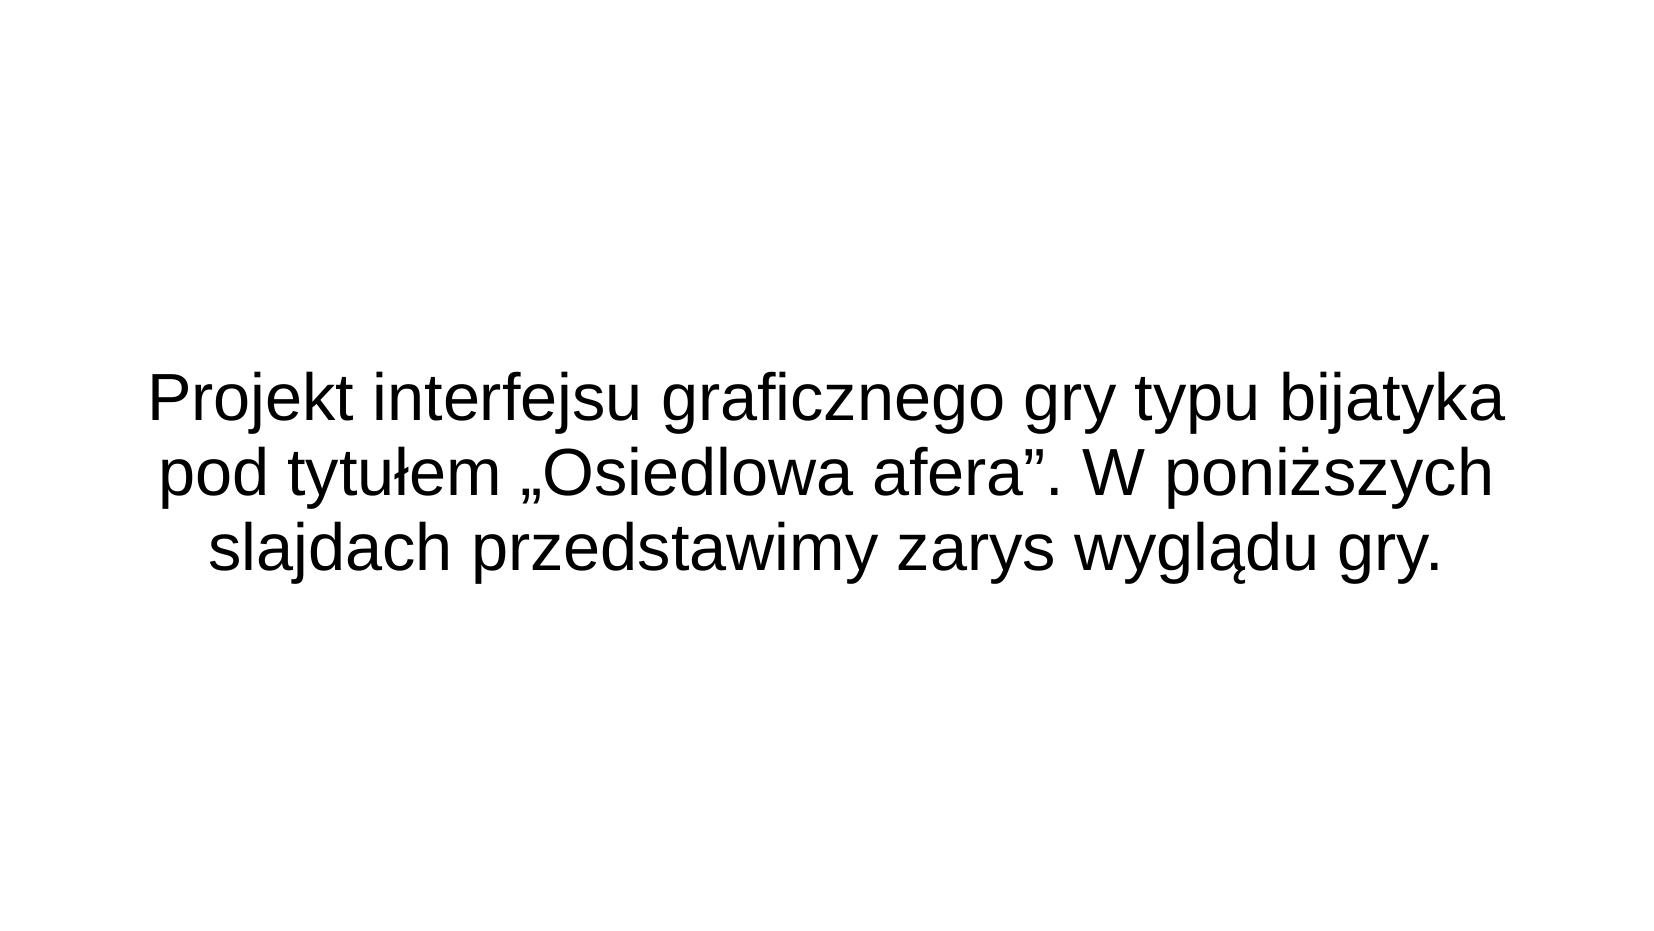

# Projekt interfejsu graficznego gry typu bijatyka pod tytułem „Osiedlowa afera”. W poniższych slajdach przedstawimy zarys wyglądu gry.